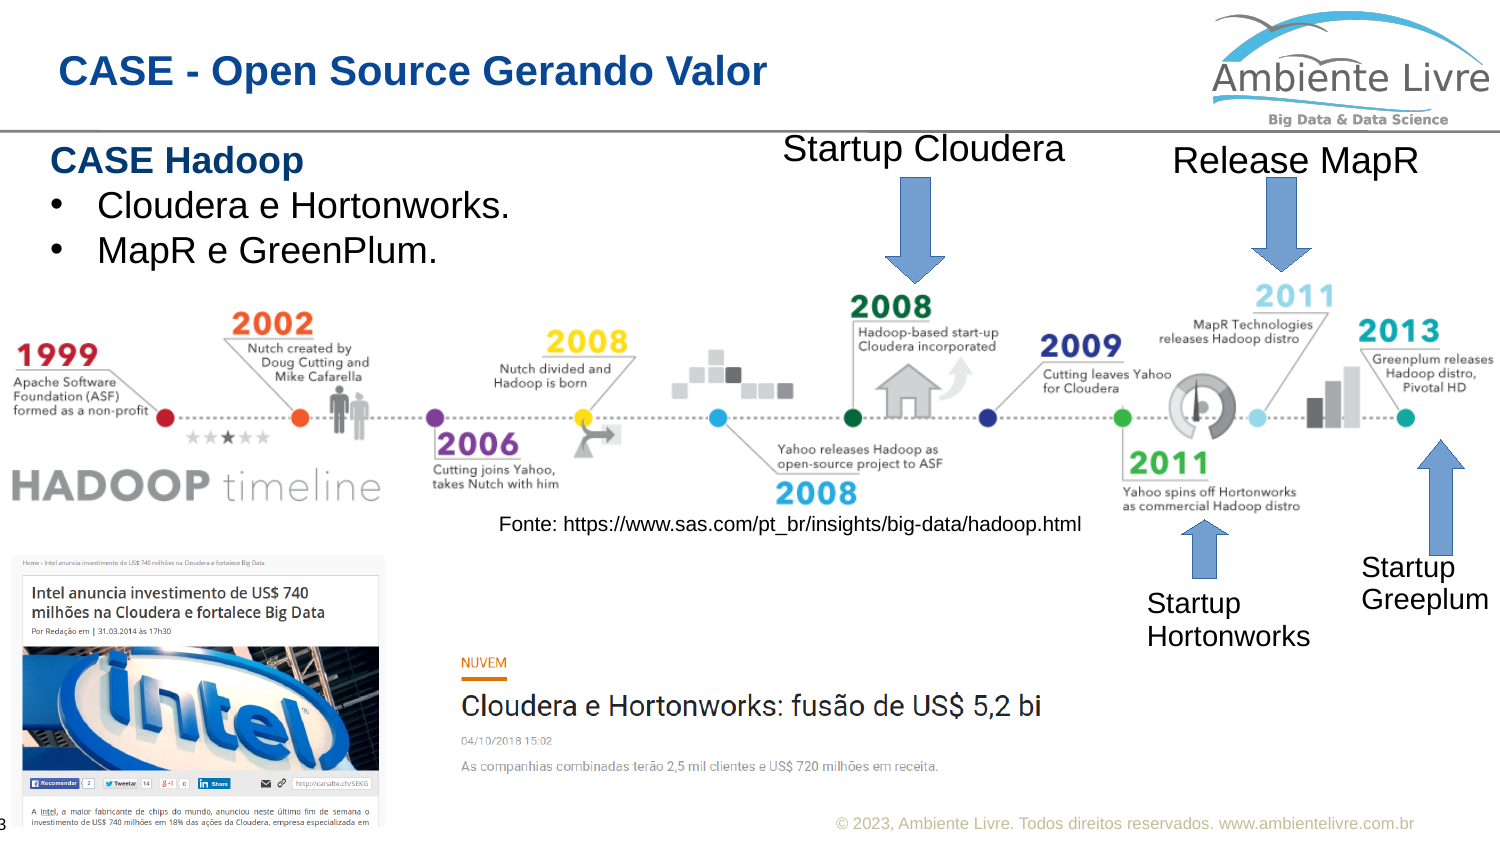

# CASE - Open Source Gerando Valor
Startup Cloudera
CASE Hadoop
Cloudera e Hortonworks.
MapR e GreenPlum.
Release MapR
Fonte: https://www.sas.com/pt_br/insights/big-data/hadoop.html
Startup
Greeplum
Startup
Hortonworks